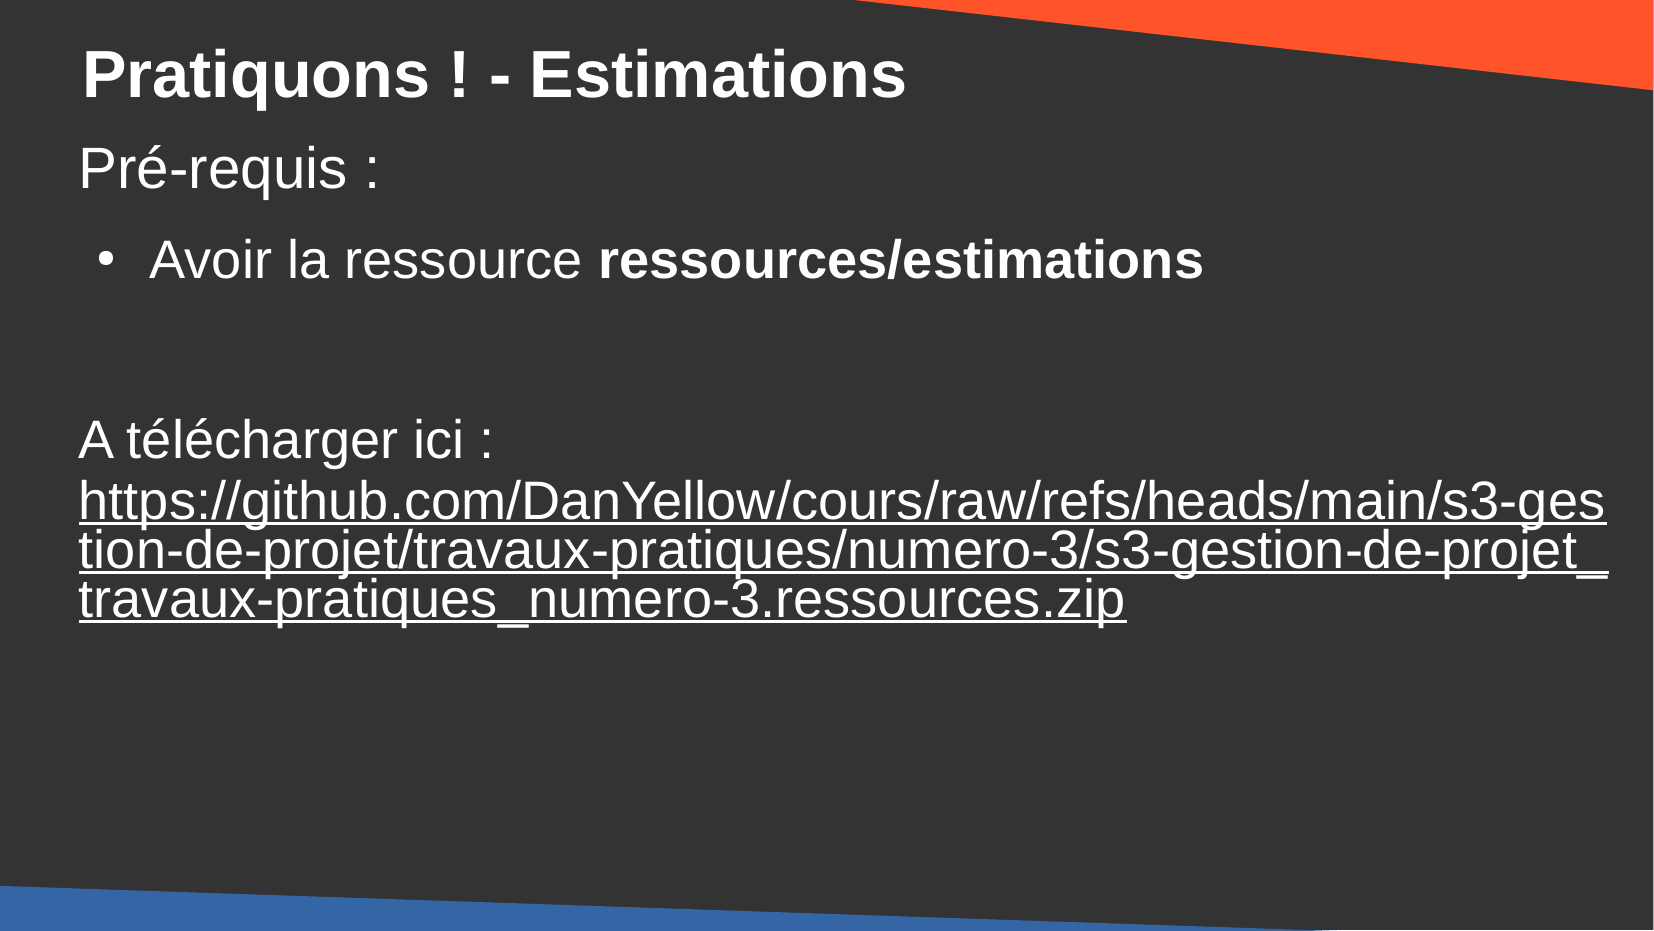

# Pratiquons ! - Estimations
Pré-requis :
Avoir la ressource ressources/estimations
A télécharger ici : https://github.com/DanYellow/cours/raw/refs/heads/main/s3-gestion-de-projet/travaux-pratiques/numero-3/s3-gestion-de-projet_travaux-pratiques_numero-3.ressources.zip